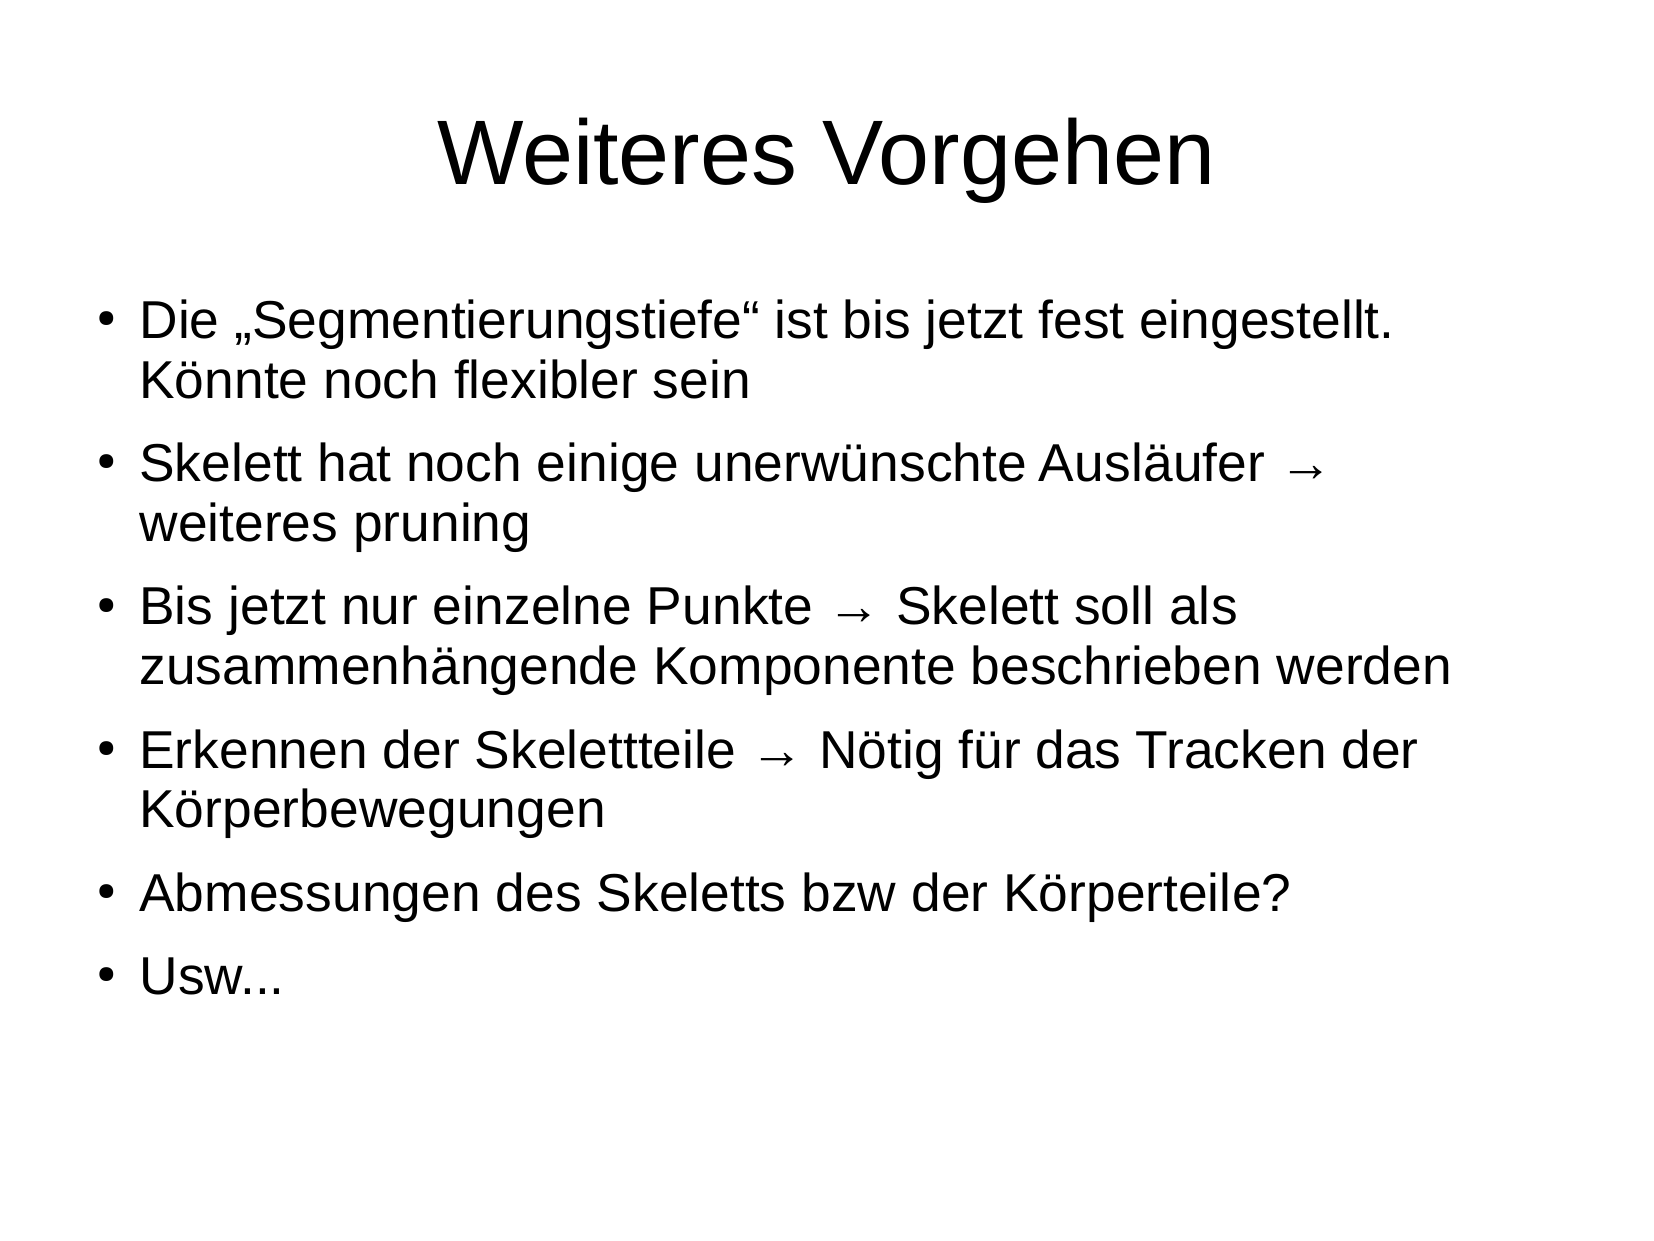

# Weiteres Vorgehen
Die „Segmentierungstiefe“ ist bis jetzt fest eingestellt. Könnte noch flexibler sein
Skelett hat noch einige unerwünschte Ausläufer → weiteres pruning
Bis jetzt nur einzelne Punkte → Skelett soll als zusammenhängende Komponente beschrieben werden
Erkennen der Skelettteile → Nötig für das Tracken der Körperbewegungen
Abmessungen des Skeletts bzw der Körperteile?
Usw...